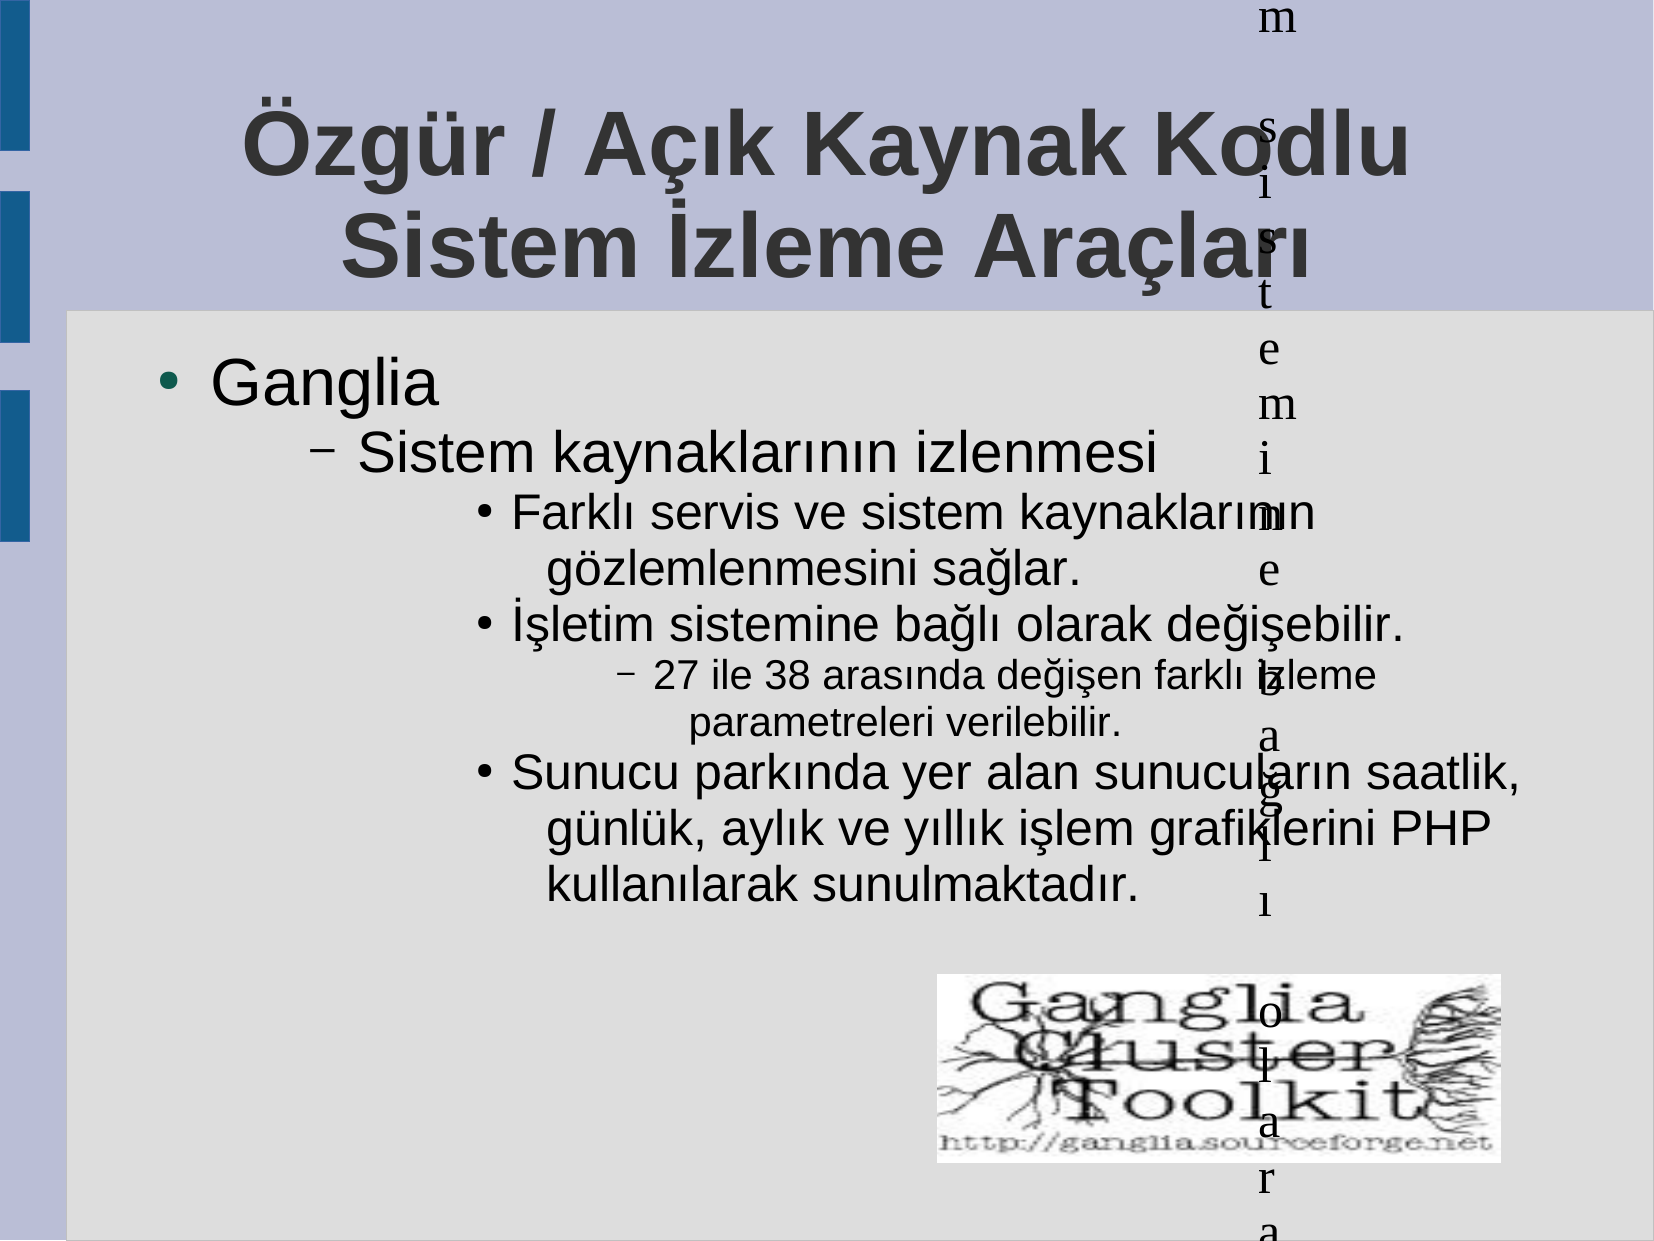

nglia
İşletim sistemine bağlı olarak 28-37 değer vermektedir.
Sunucu parkında yer alan sunucuların saatlik, günlük, aylık ve yıllık işlem grafiklerini PHP web arayüzü vermektedir.
# Özgür / Açık Kaynak Kodlu Sistem İzleme Araçları
Ganglia
Sistem kaynaklarının izlenmesi
Farklı servis ve sistem kaynaklarının gözlemlenmesini sağlar.
İşletim sistemine bağlı olarak değişebilir.
27 ile 38 arasında değişen farklı izleme parametreleri verilebilir.
Sunucu parkında yer alan sunucuların saatlik, günlük, aylık ve yıllık işlem grafiklerini PHP kullanılarak sunulmaktadır.